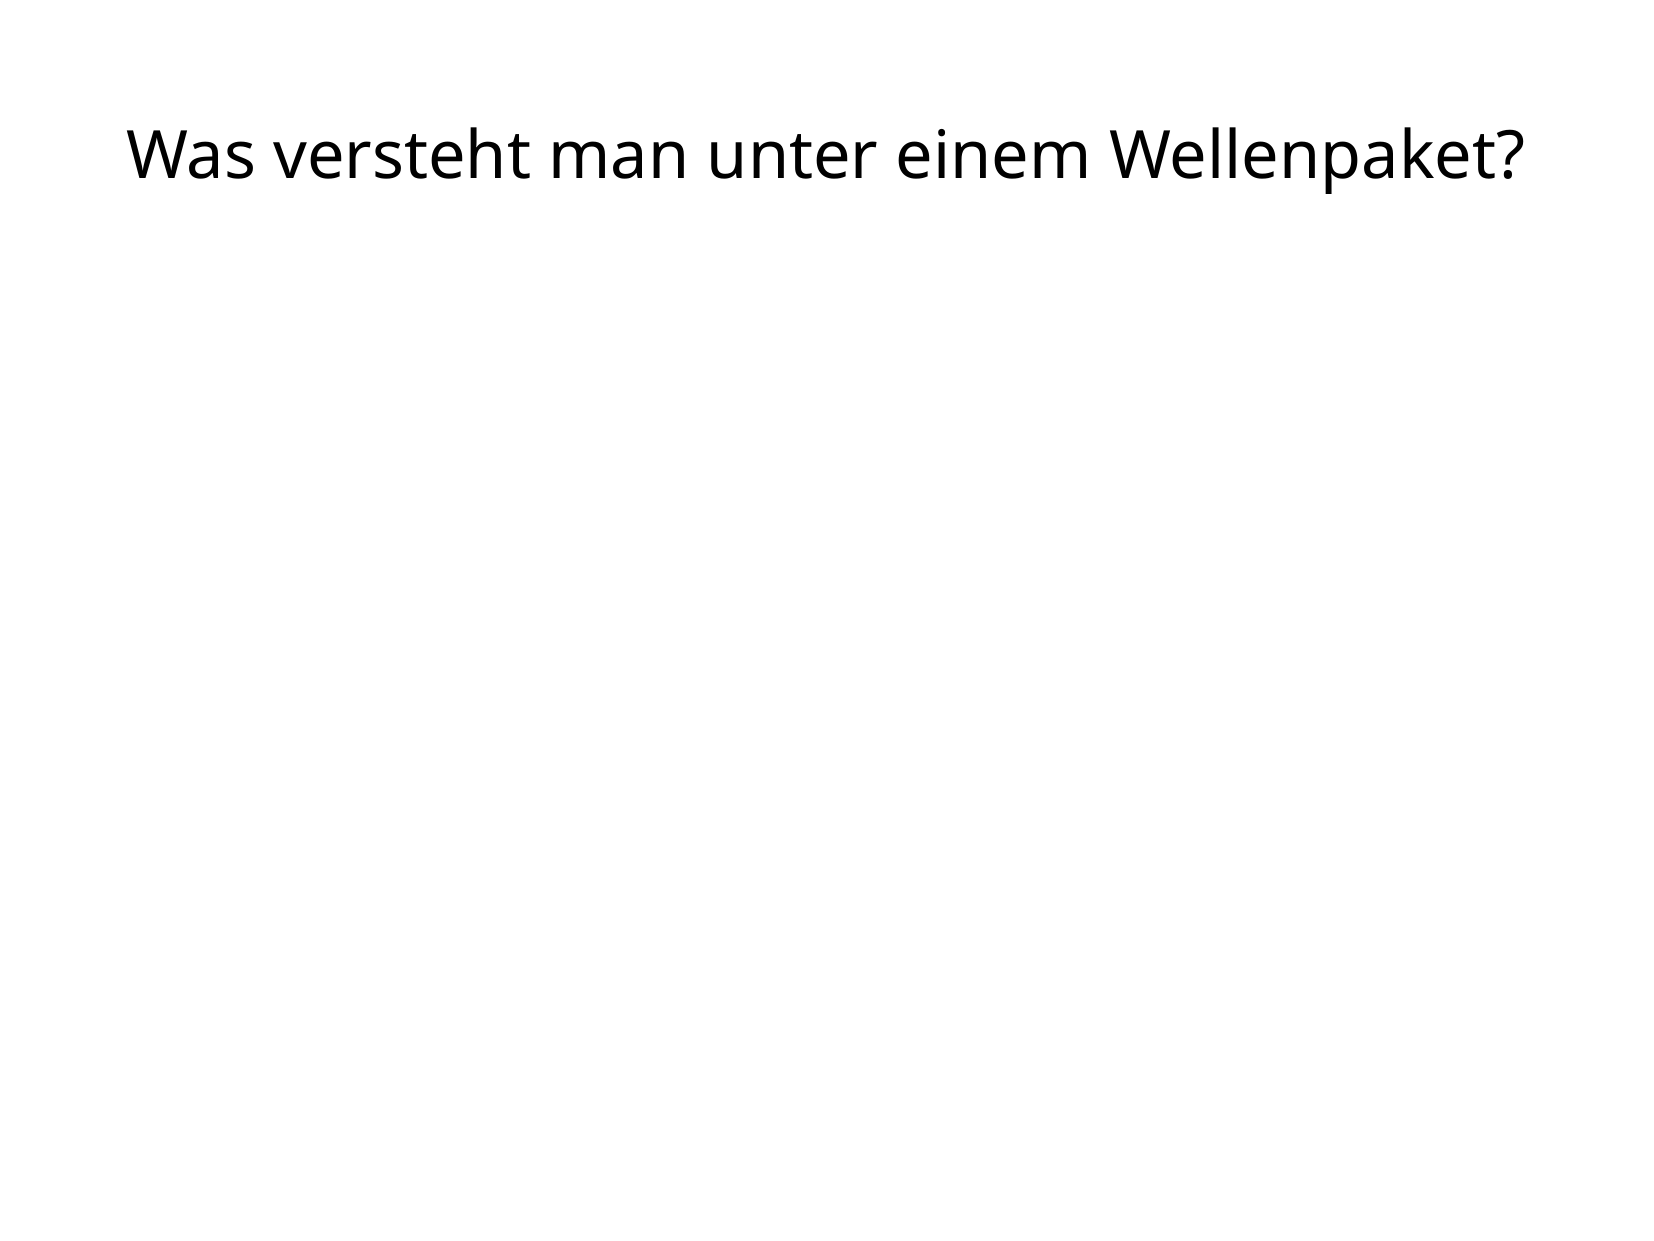

# Was versteht man unter einem Wellenpaket?